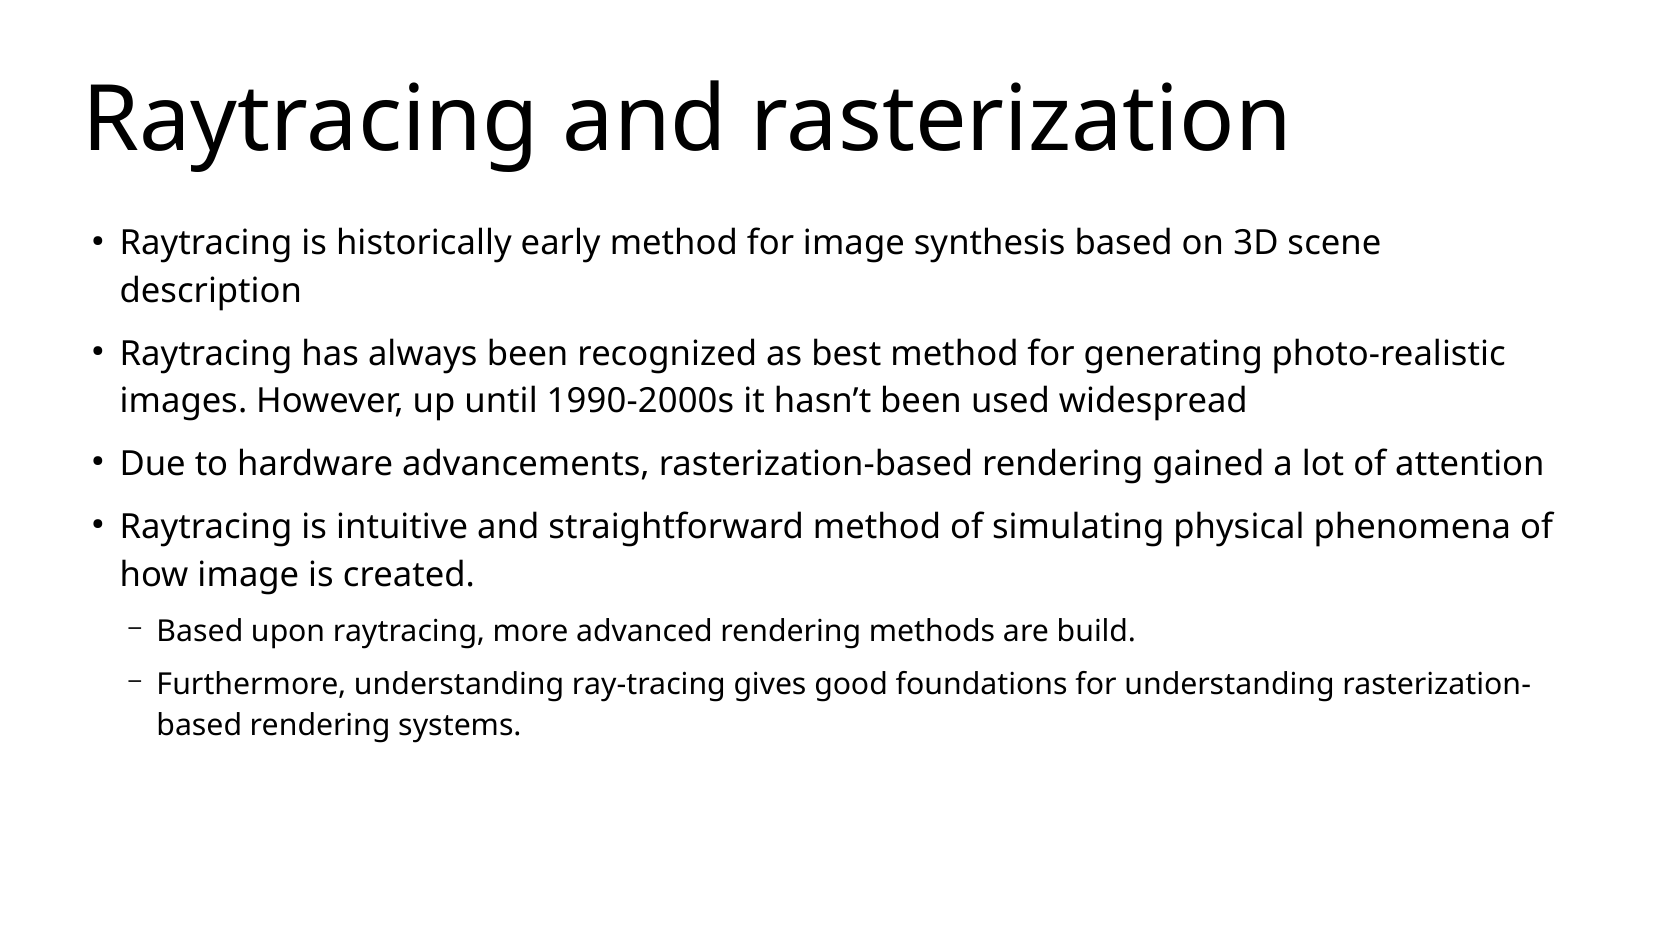

# Raytracing and rasterization
Raytracing is historically early method for image synthesis based on 3D scene description
Raytracing has always been recognized as best method for generating photo-realistic images. However, up until 1990-2000s it hasn’t been used widespread
Due to hardware advancements, rasterization-based rendering gained a lot of attention
Raytracing is intuitive and straightforward method of simulating physical phenomena of how image is created.
Based upon raytracing, more advanced rendering methods are build.
Furthermore, understanding ray-tracing gives good foundations for understanding rasterization-based rendering systems.